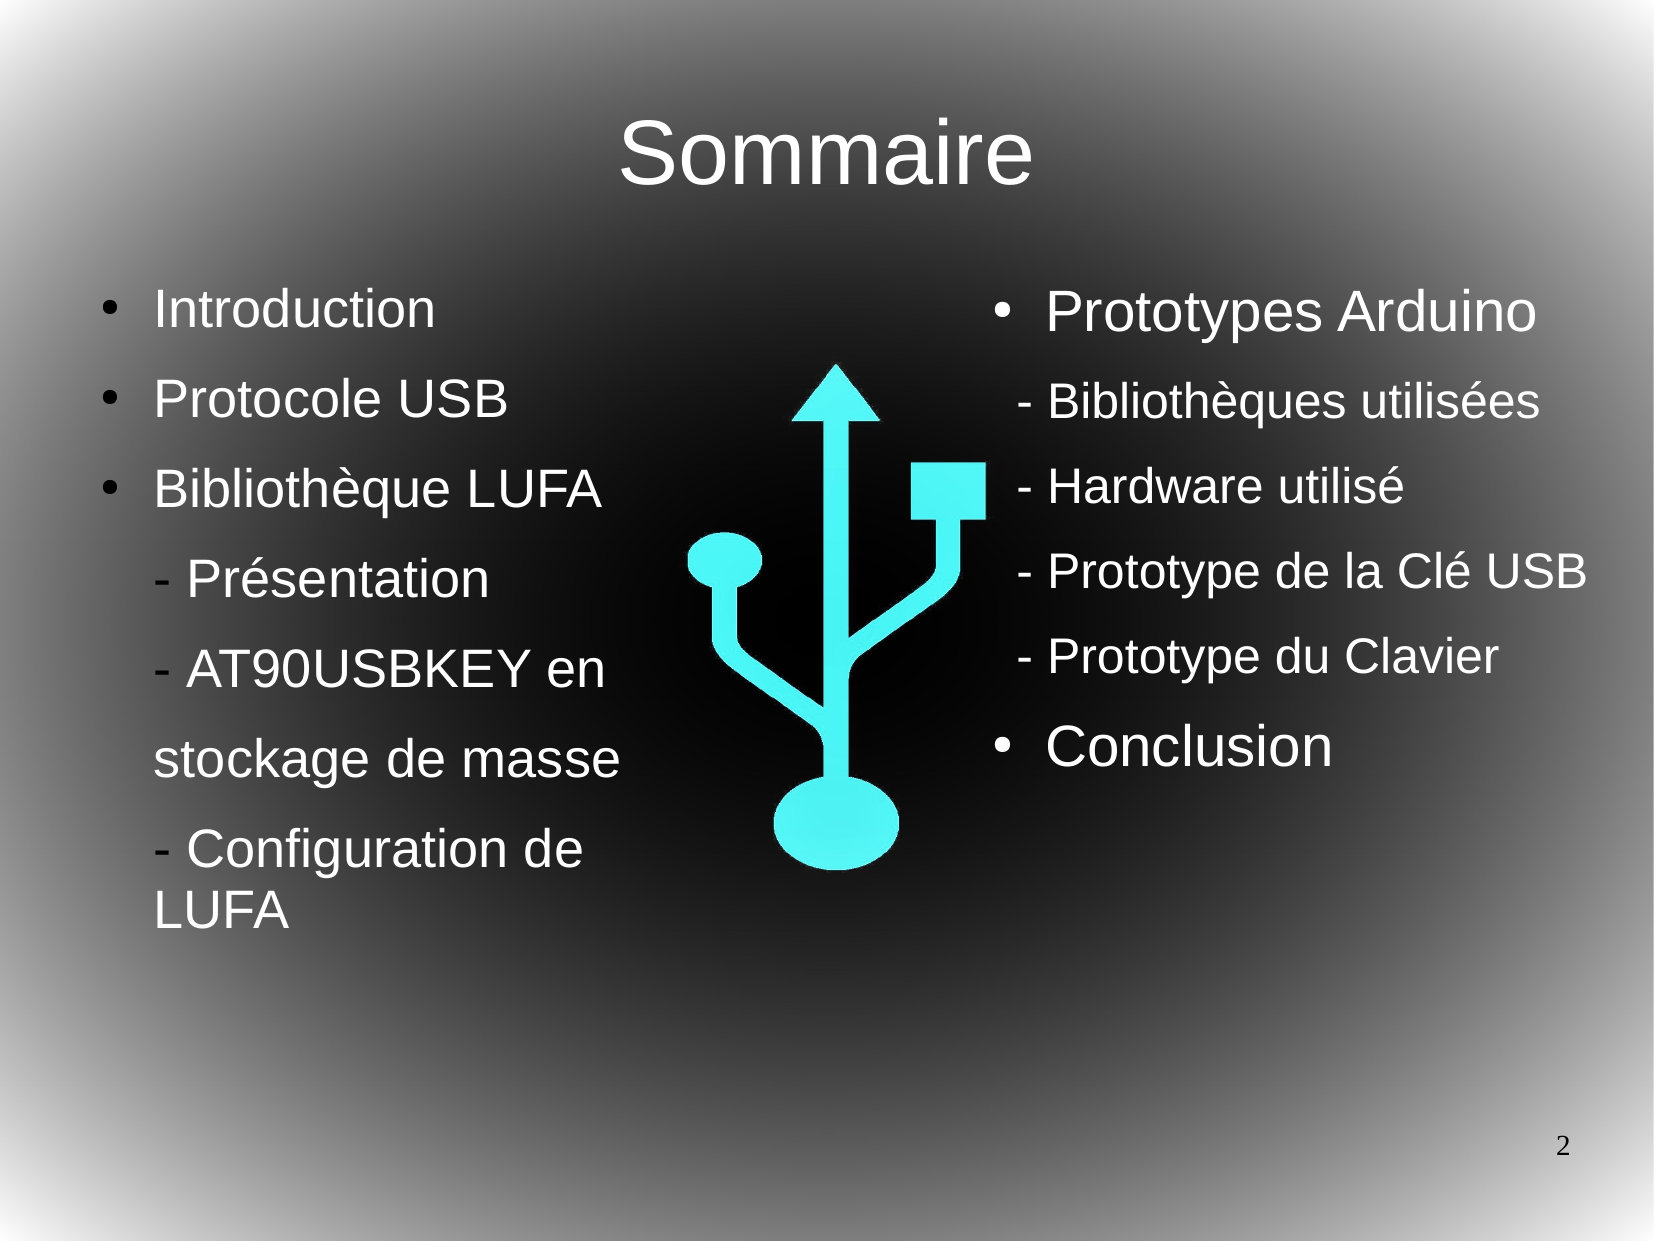

# Sommaire
Introduction
Protocole USB
Bibliothèque LUFA
- Présentation
- AT90USBKEY en
stockage de masse
- Configuration de LUFA
Prototypes Arduino
 - Bibliothèques utilisées
 - Hardware utilisé
 - Prototype de la Clé USB
 - Prototype du Clavier
Conclusion
2